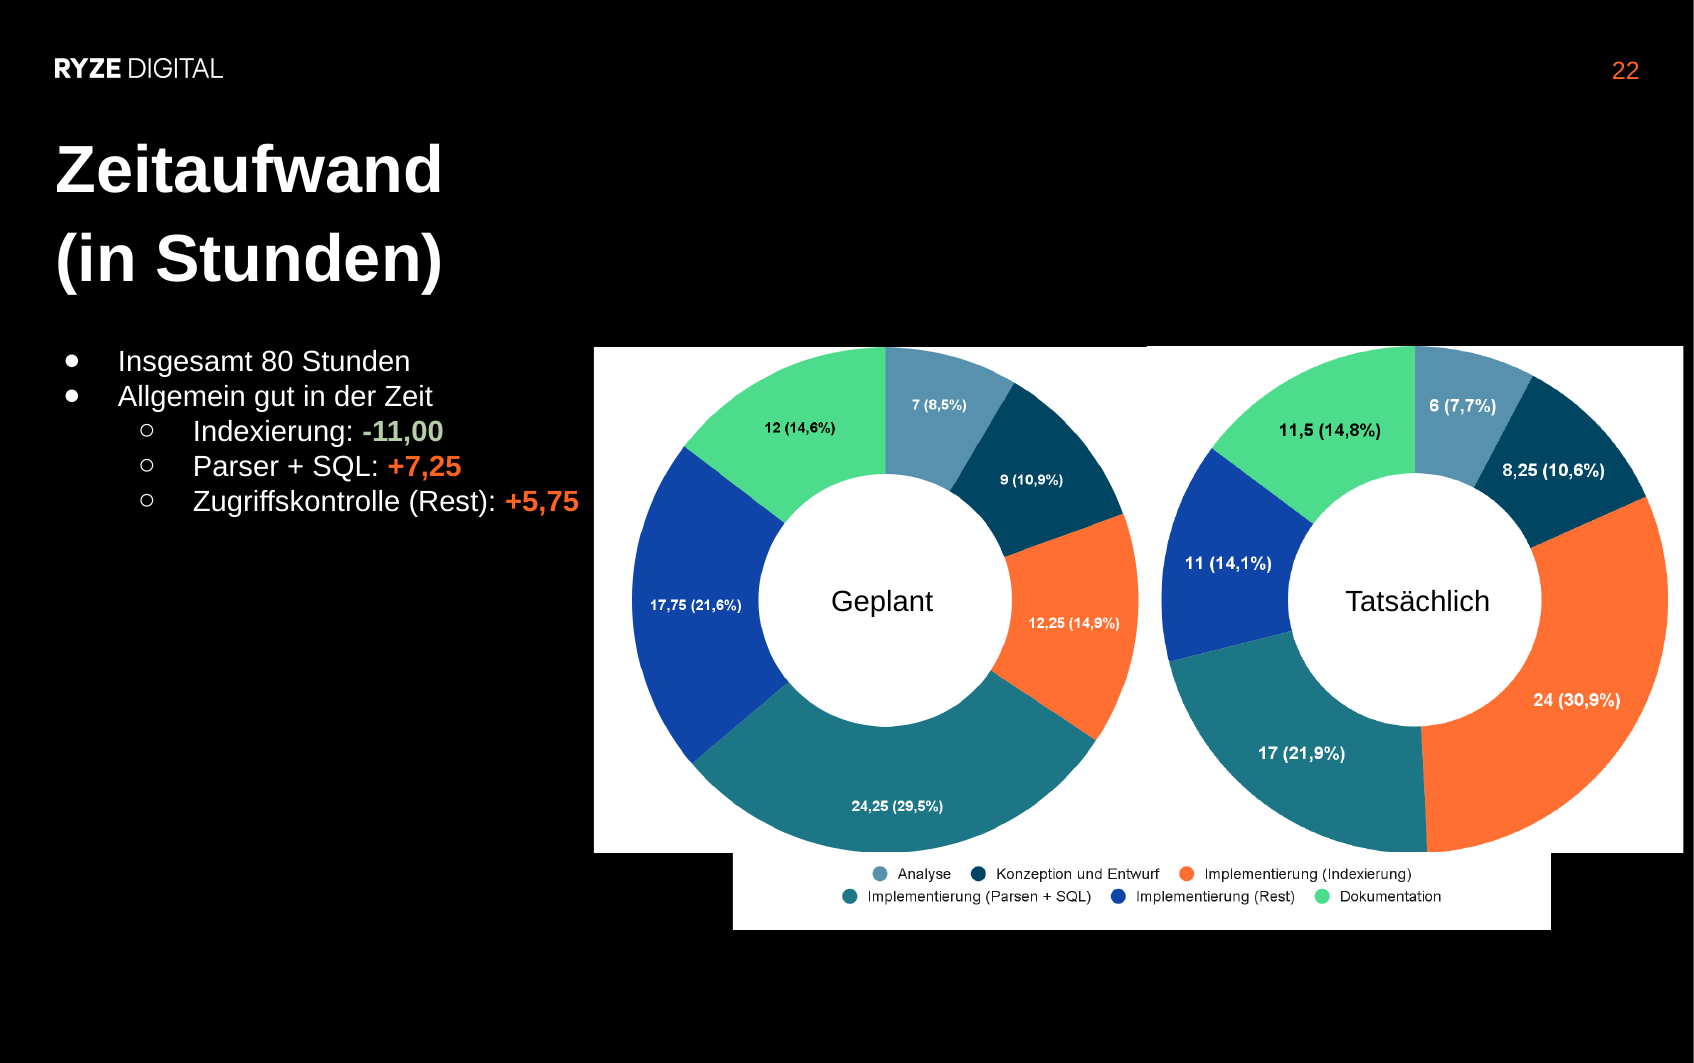

# Zeitaufwand
(in Stunden)
Insgesamt 80 Stunden
Allgemein gut in der Zeit
Indexierung: -11,00
Parser + SQL: +7,25
Zugriffskontrolle (Rest): +5,75
Geplant
Tatsächlich